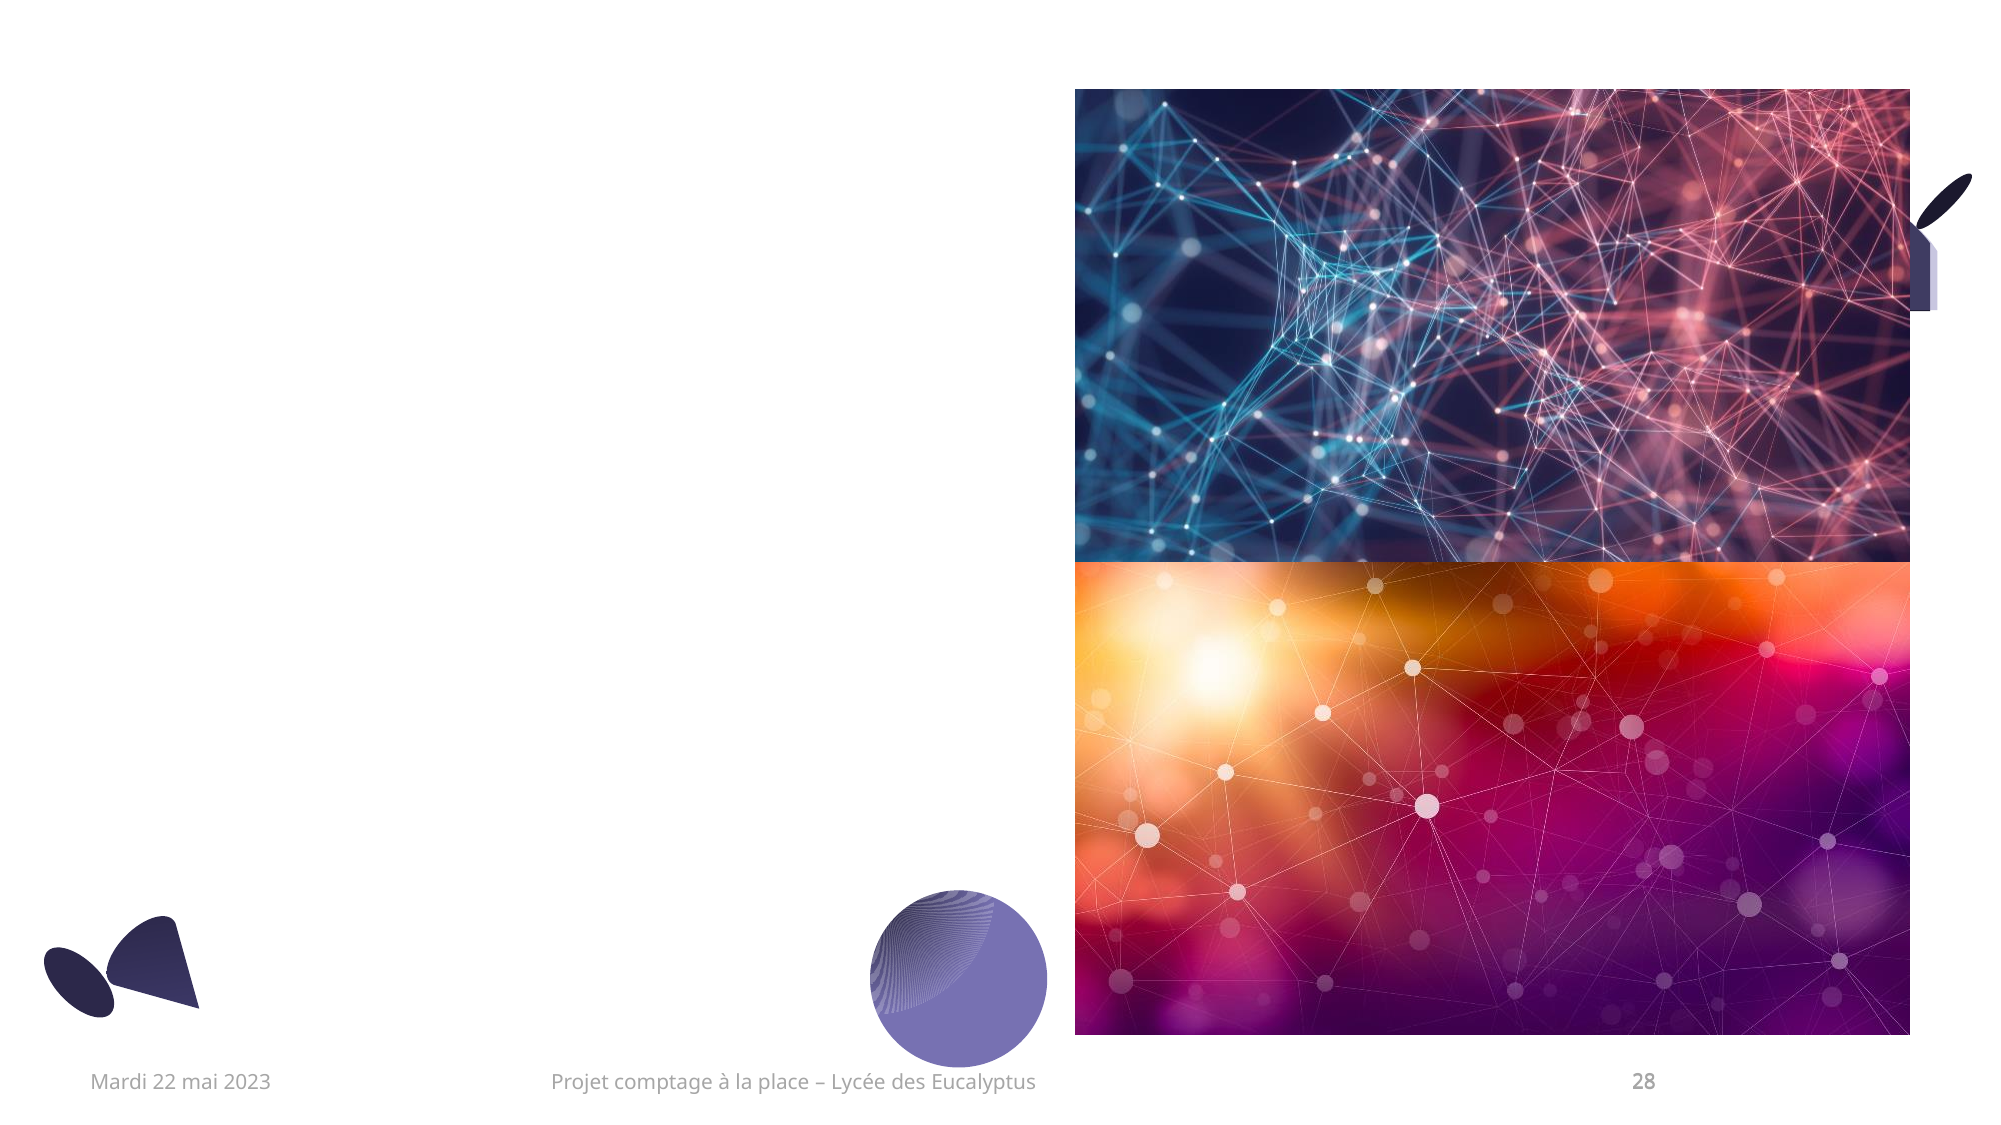

# Merci
Ghouaiel
Elyes
2TSSNIR
Mardi 22 mai 2023
Projet comptage à la place – Lycée des Eucalyptus